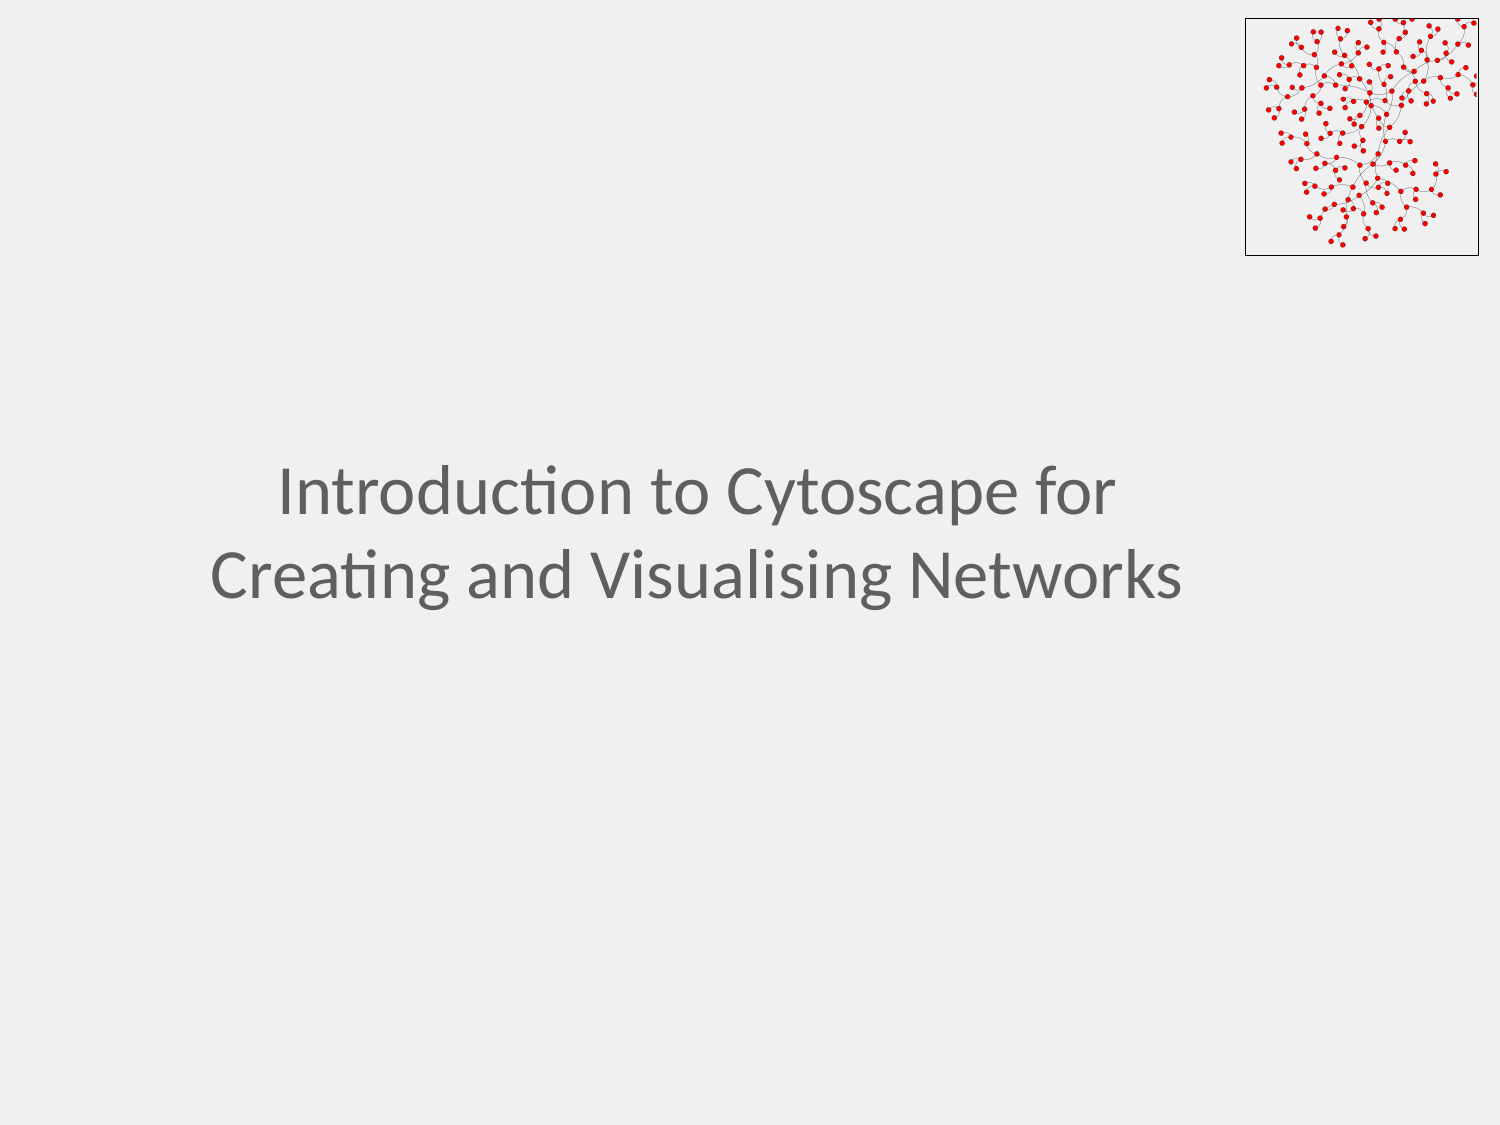

Introduction to Cytoscape for
Creating and Visualising Networks